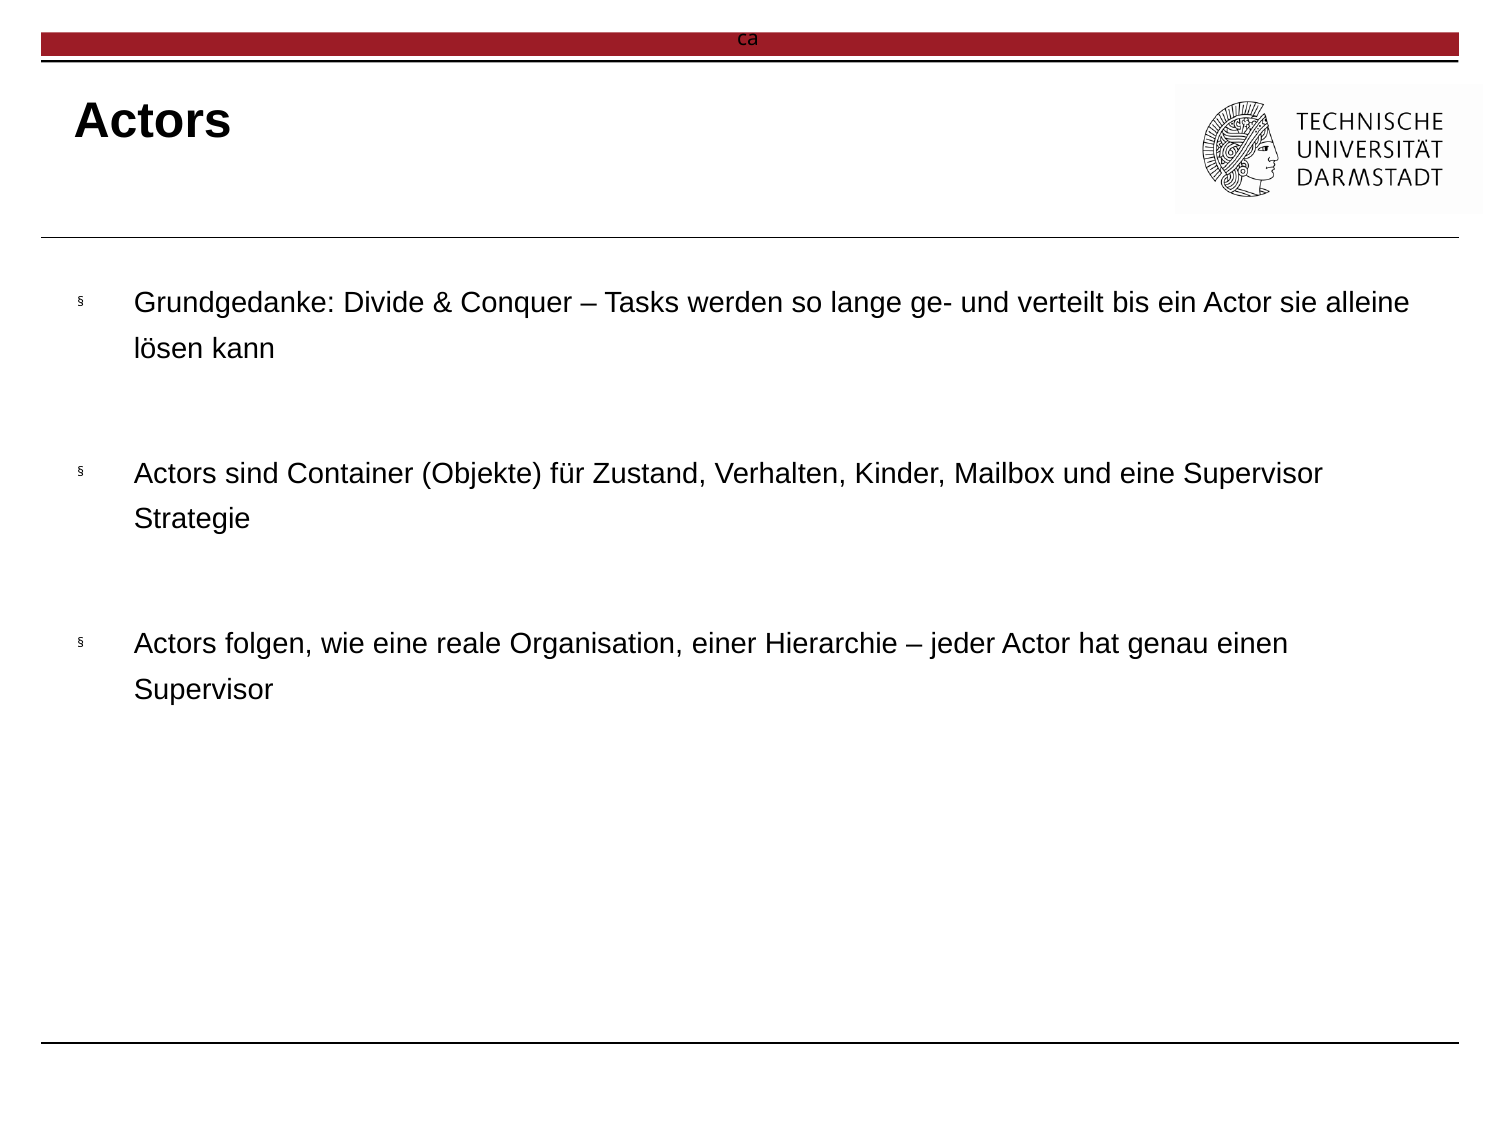

ca
# Actors
Grundgedanke: Divide & Conquer – Tasks werden so lange ge- und verteilt bis ein Actor sie alleine lösen kann
Actors sind Container (Objekte) für Zustand, Verhalten, Kinder, Mailbox und eine Supervisor Strategie
Actors folgen, wie eine reale Organisation, einer Hierarchie – jeder Actor hat genau einen Supervisor